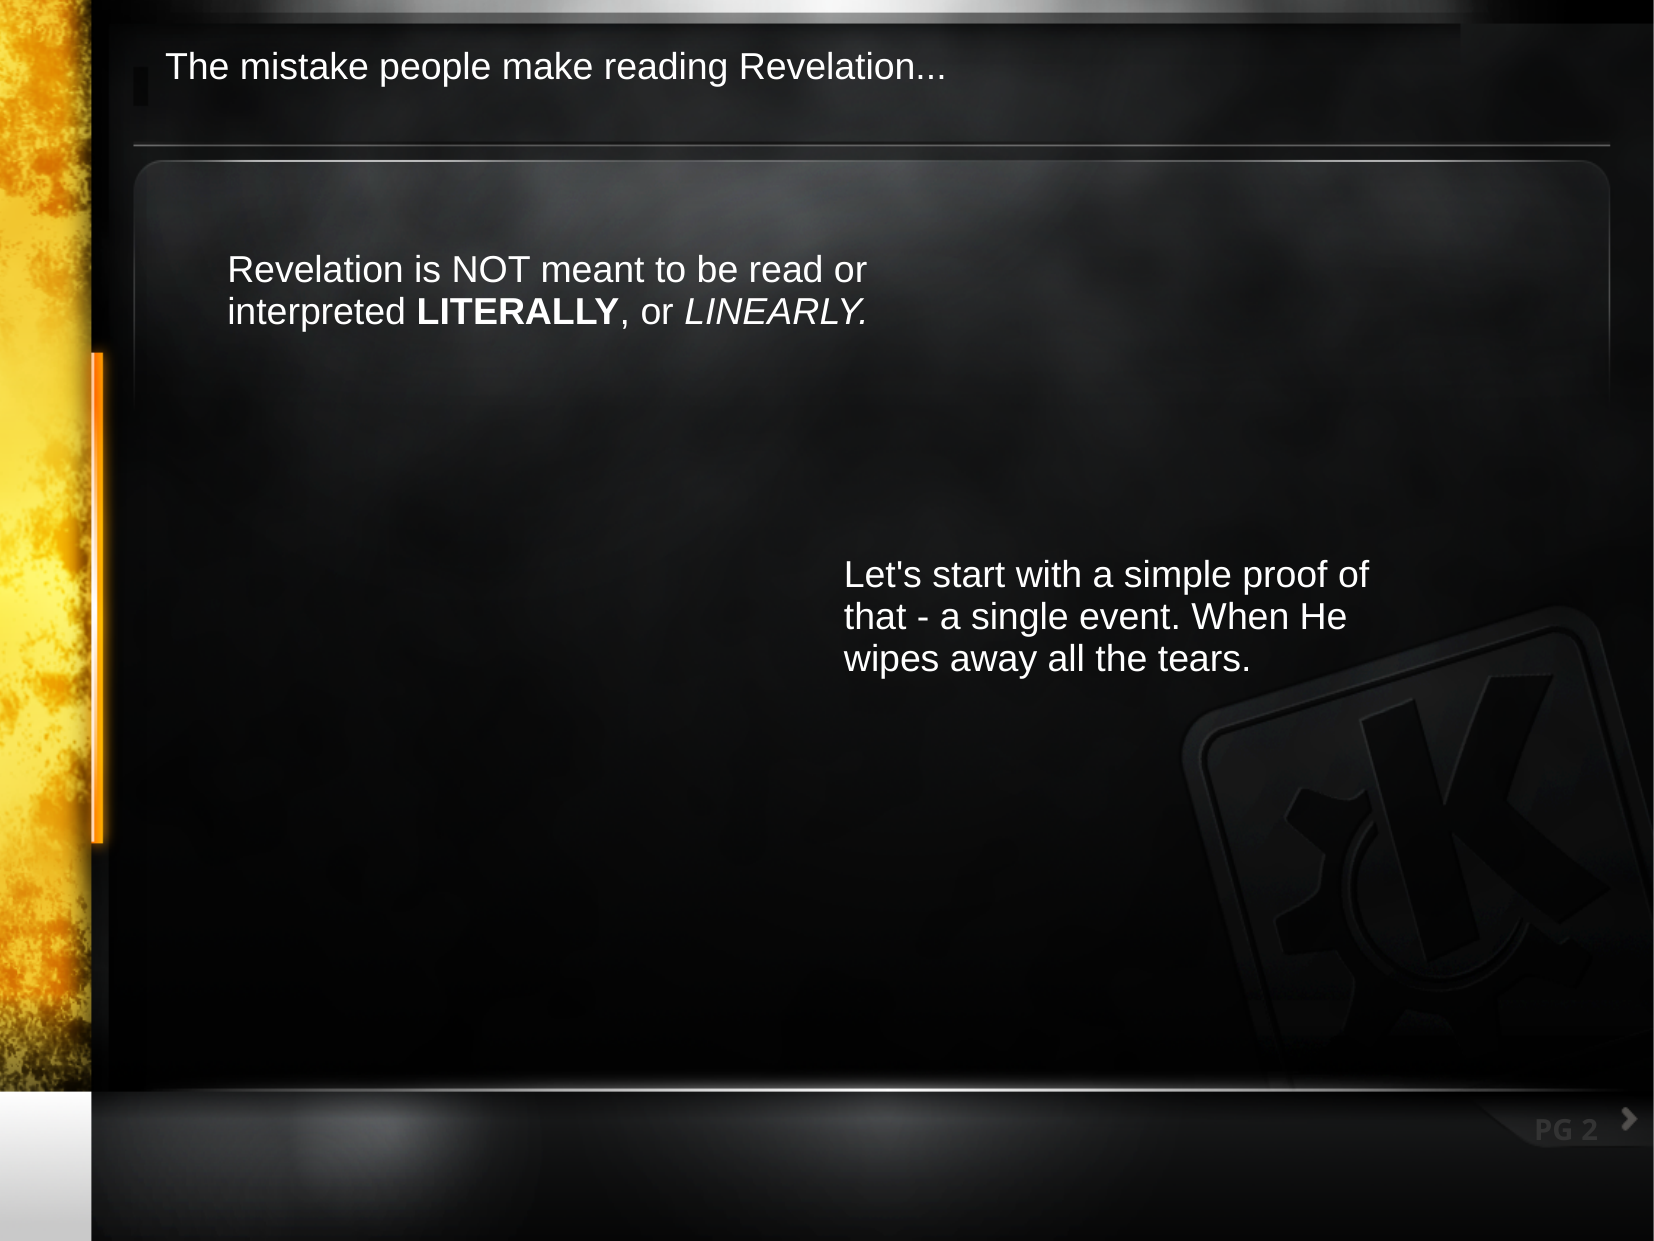

The mistake people make reading Revelation...
Revelation is NOT meant to be read or interpreted LITERALLY, or LINEARLY.
Let's start with a simple proof of that - a single event. When He wipes away all the tears.